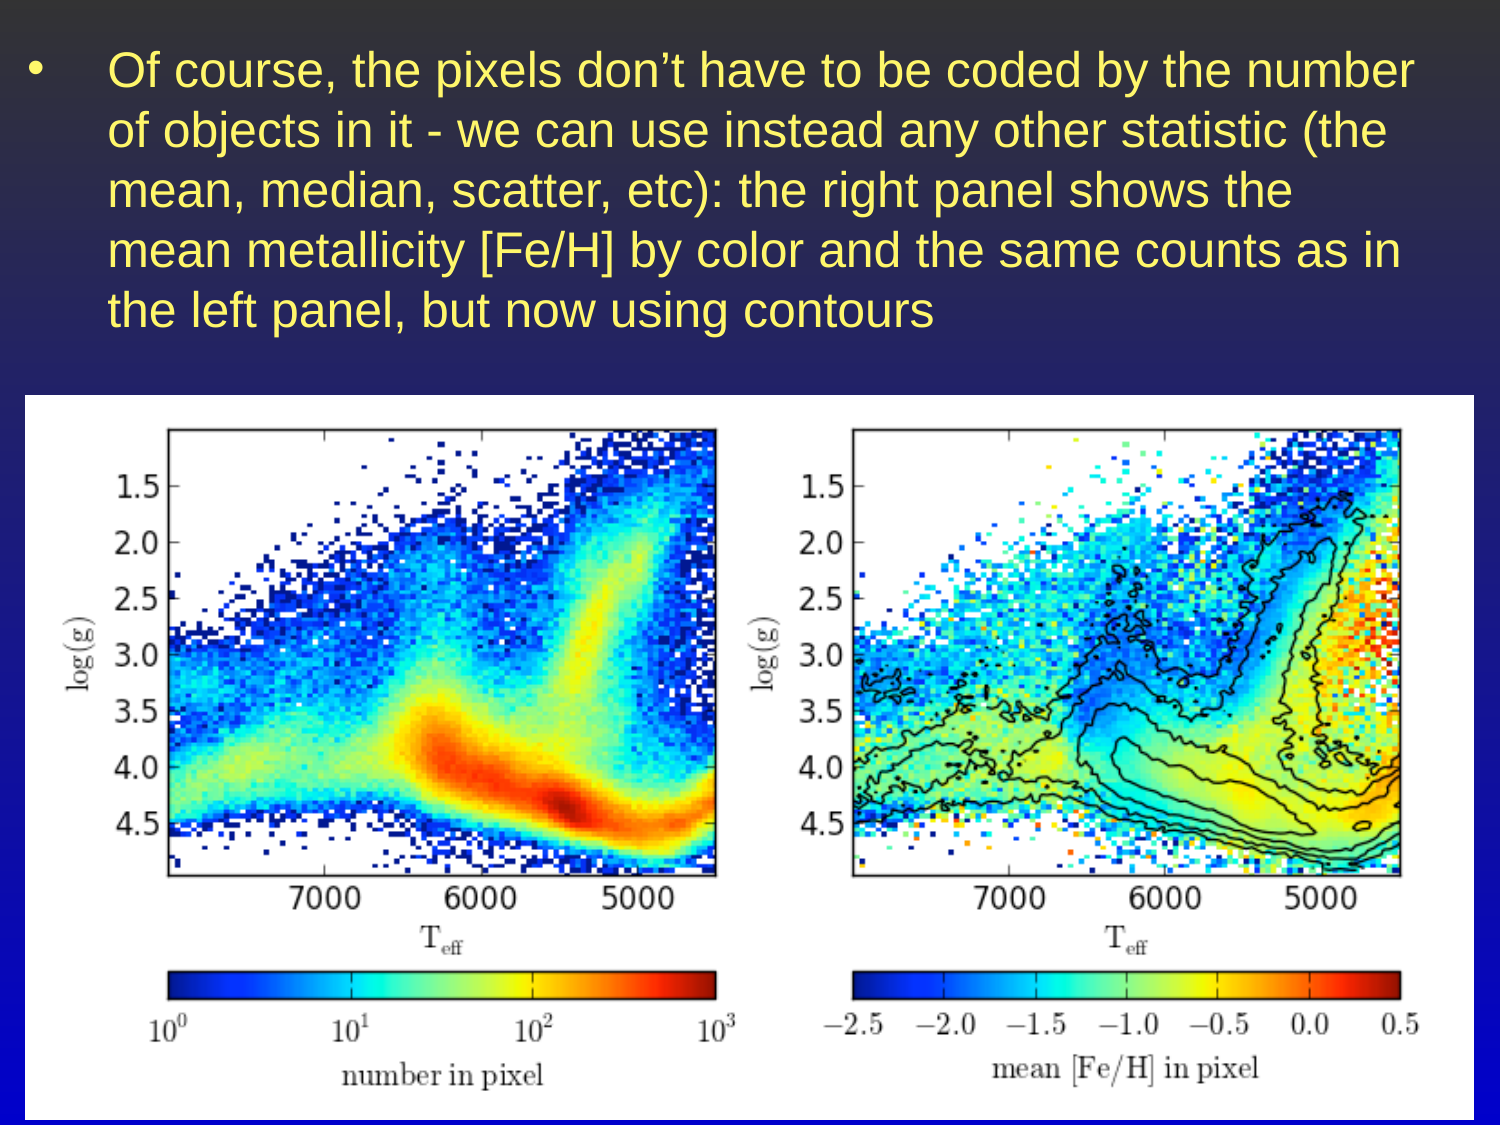

# Of course, the pixels don’t have to be coded by the number of objects in it - we can use instead any other statistic (the mean, median, scatter, etc): the right panel shows the mean metallicity [Fe/H] by color and the same counts as in the left panel, but now using contours